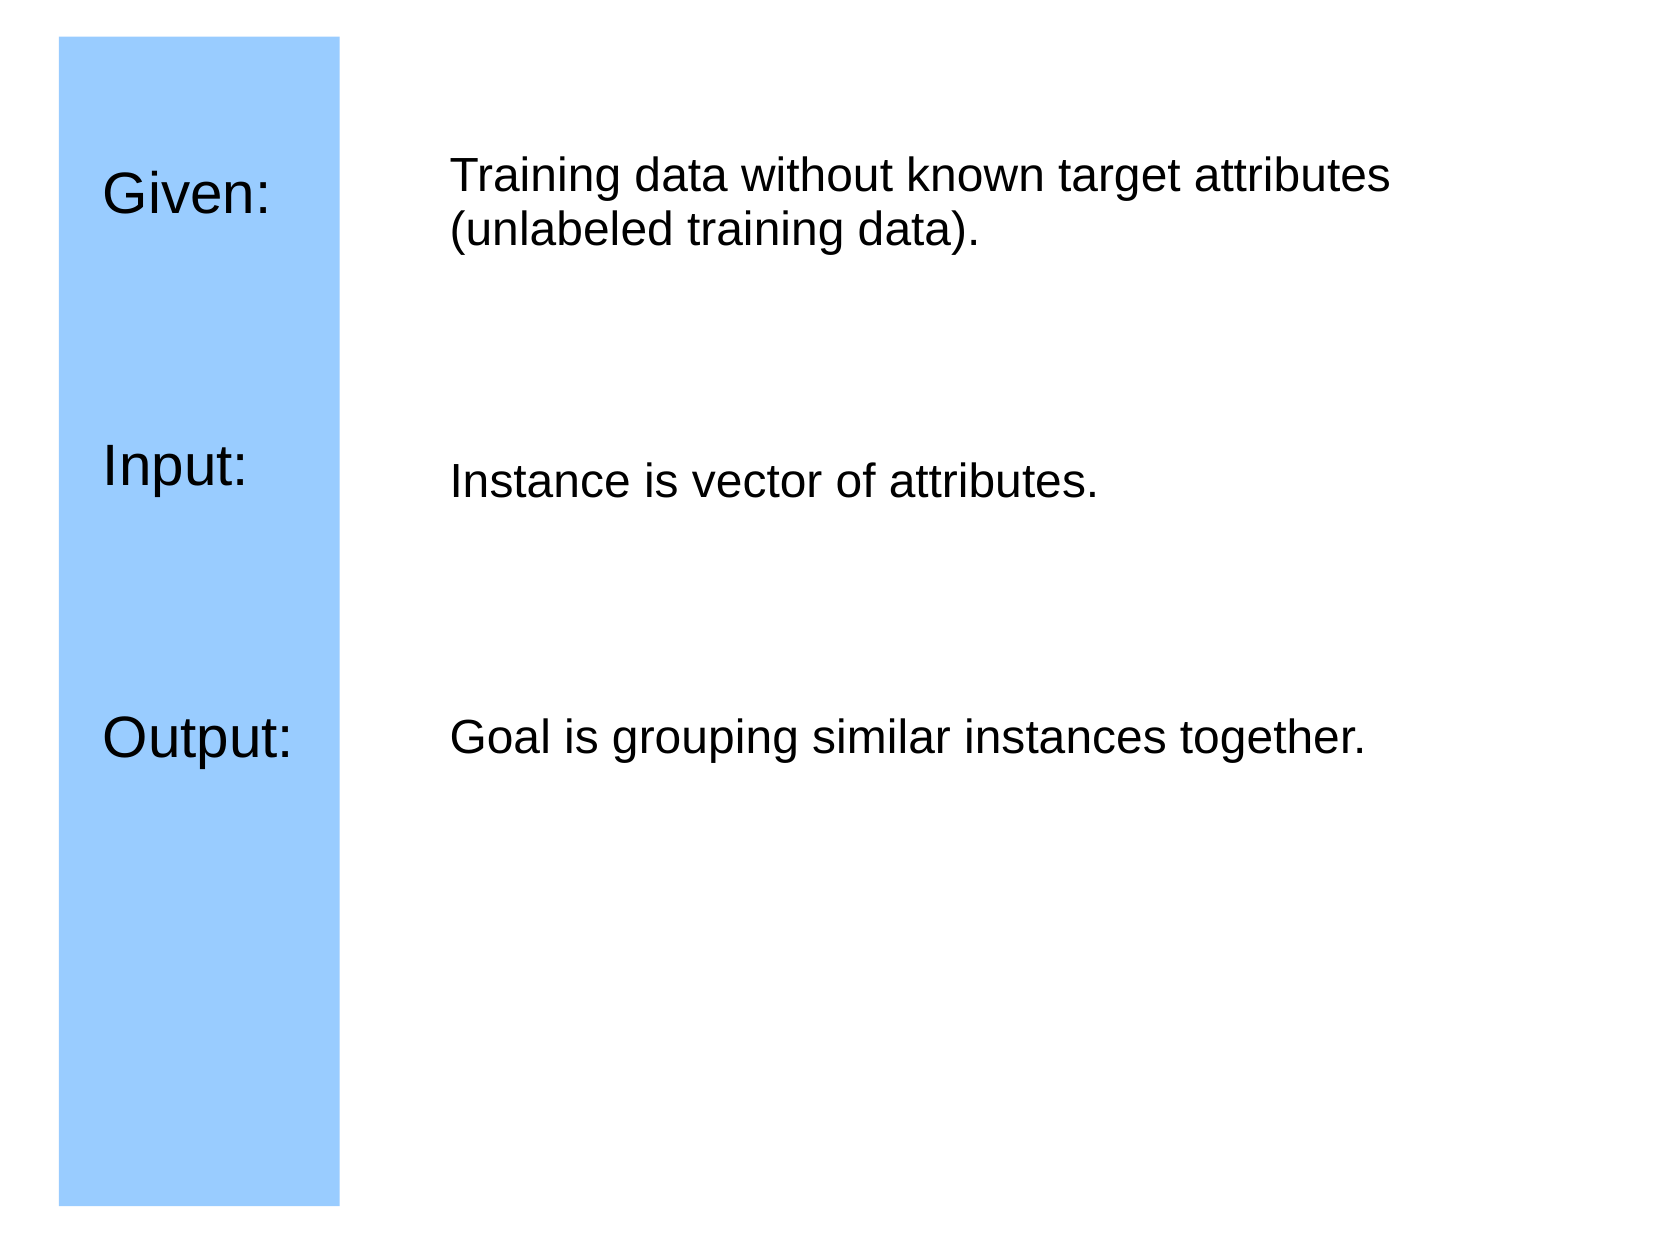

Training data without known target attributes
(unlabeled training data).
Given:
Input:
Instance is vector of attributes.
Output:
Goal is grouping similar instances together.